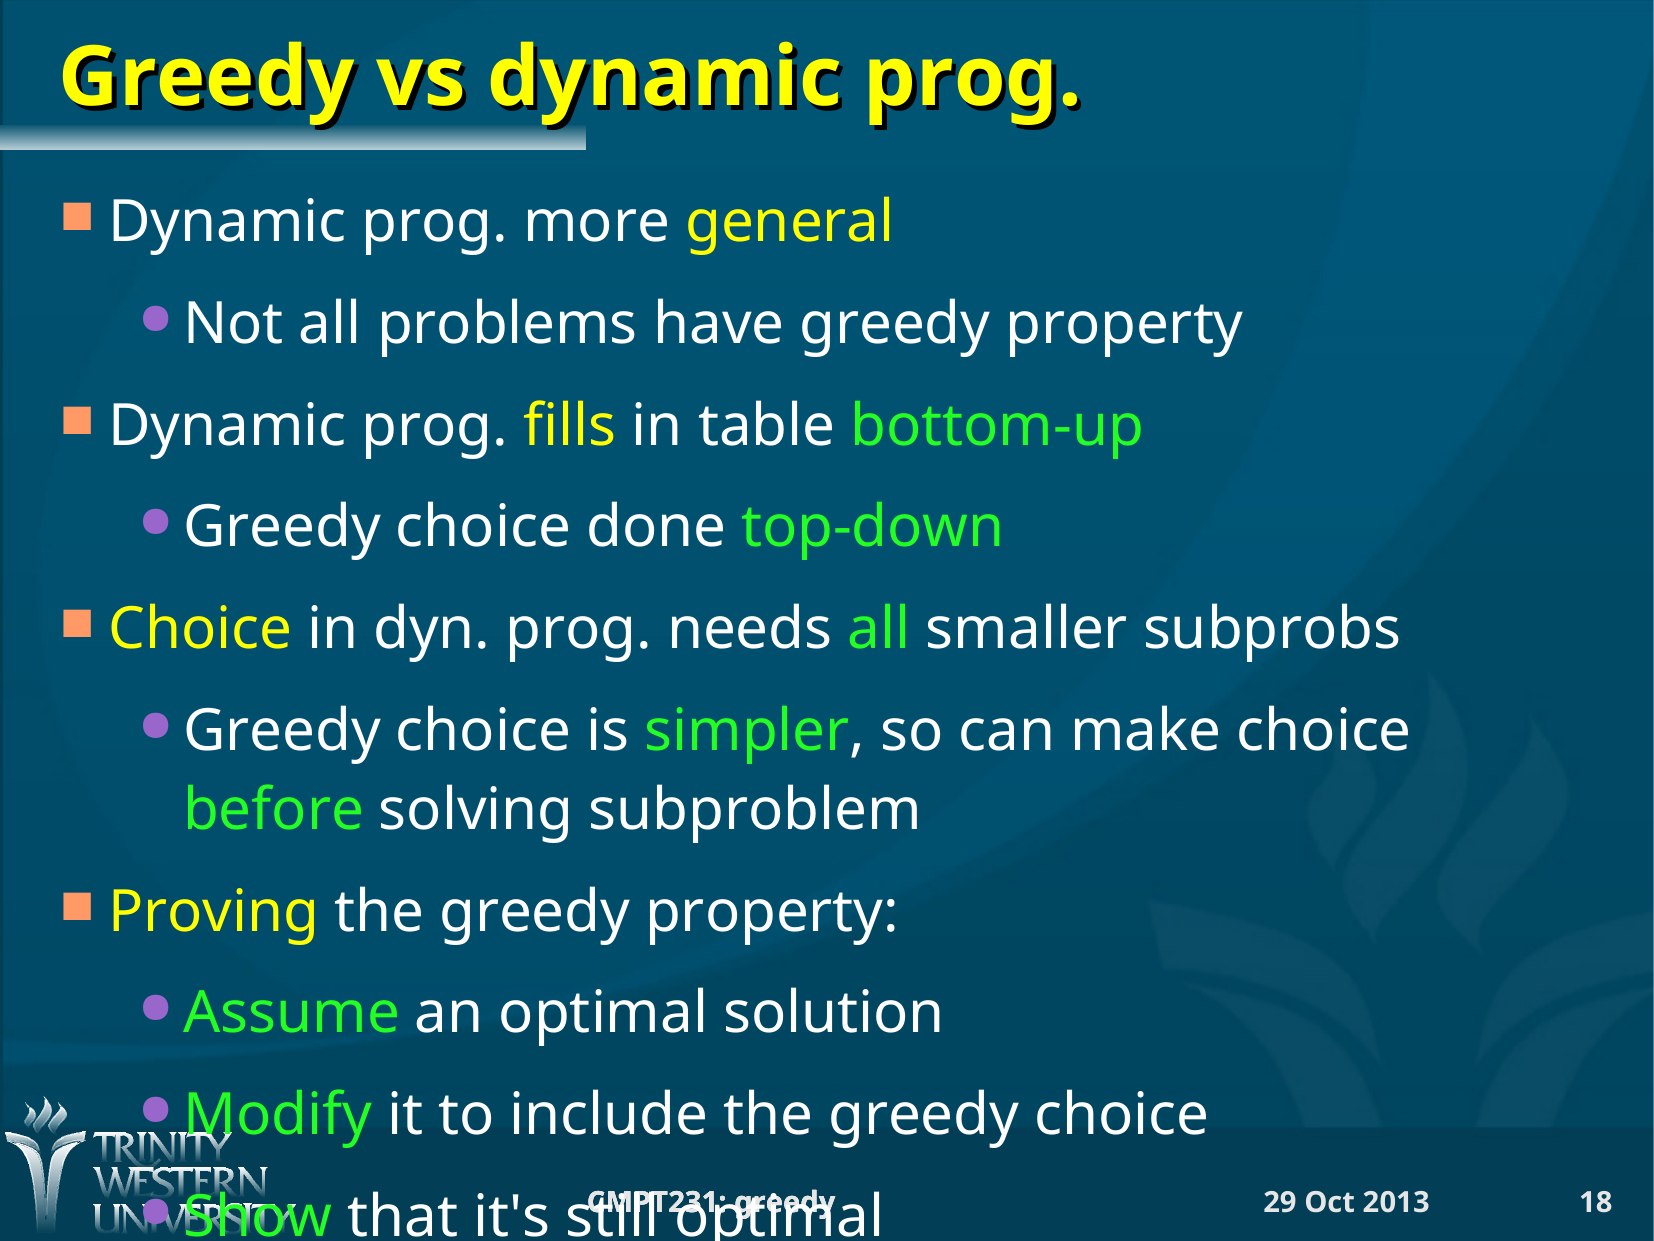

# Greedy vs dynamic prog.
Dynamic prog. more general
Not all problems have greedy property
Dynamic prog. fills in table bottom-up
Greedy choice done top-down
Choice in dyn. prog. needs all smaller subprobs
Greedy choice is simpler, so can make choice before solving subproblem
Proving the greedy property:
Assume an optimal solution
Modify it to include the greedy choice
Show that it's still optimal
CMPT231: greedy
29 Oct 2013
18